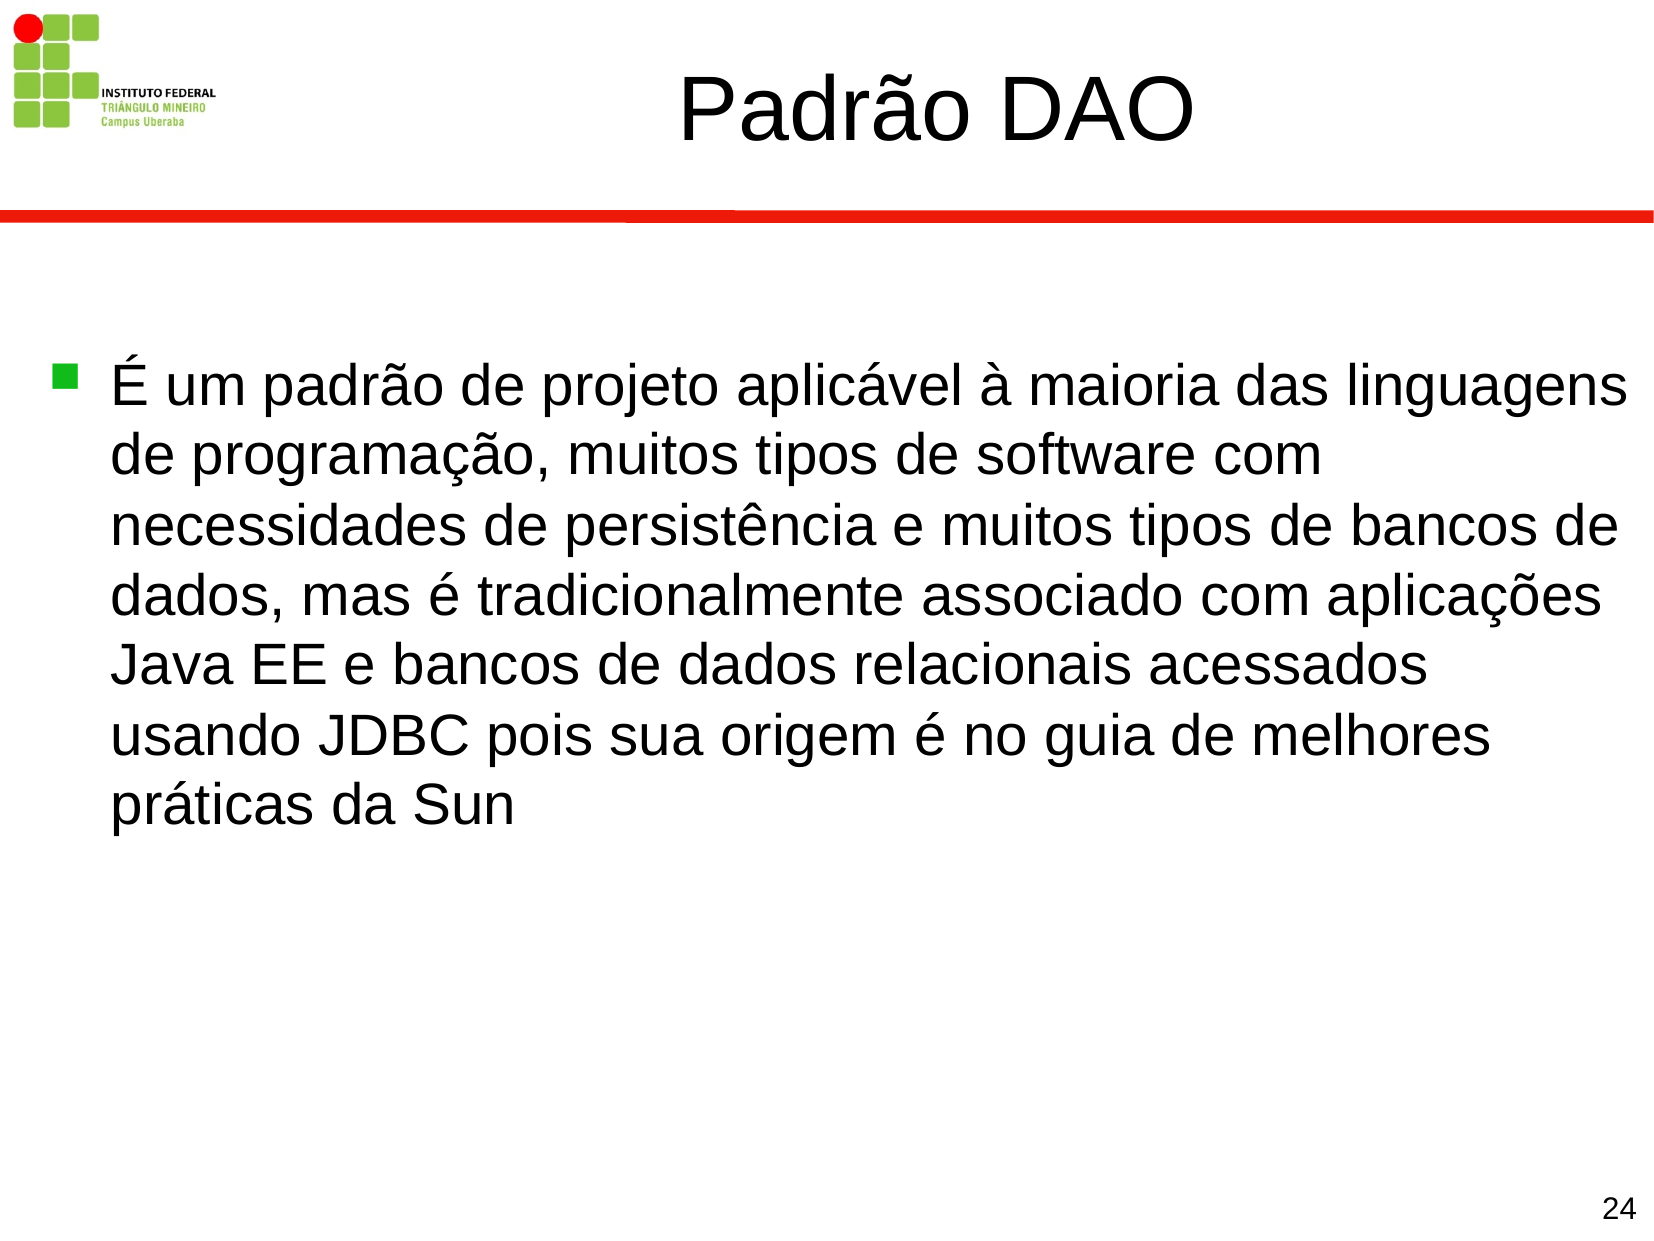

Padrão DAO
É um padrão de projeto aplicável à maioria das linguagens de programação, muitos tipos de software com necessidades de persistência e muitos tipos de bancos de dados, mas é tradicionalmente associado com aplicações Java EE e bancos de dados relacionais acessados usando JDBC pois sua origem é no guia de melhores práticas da Sun